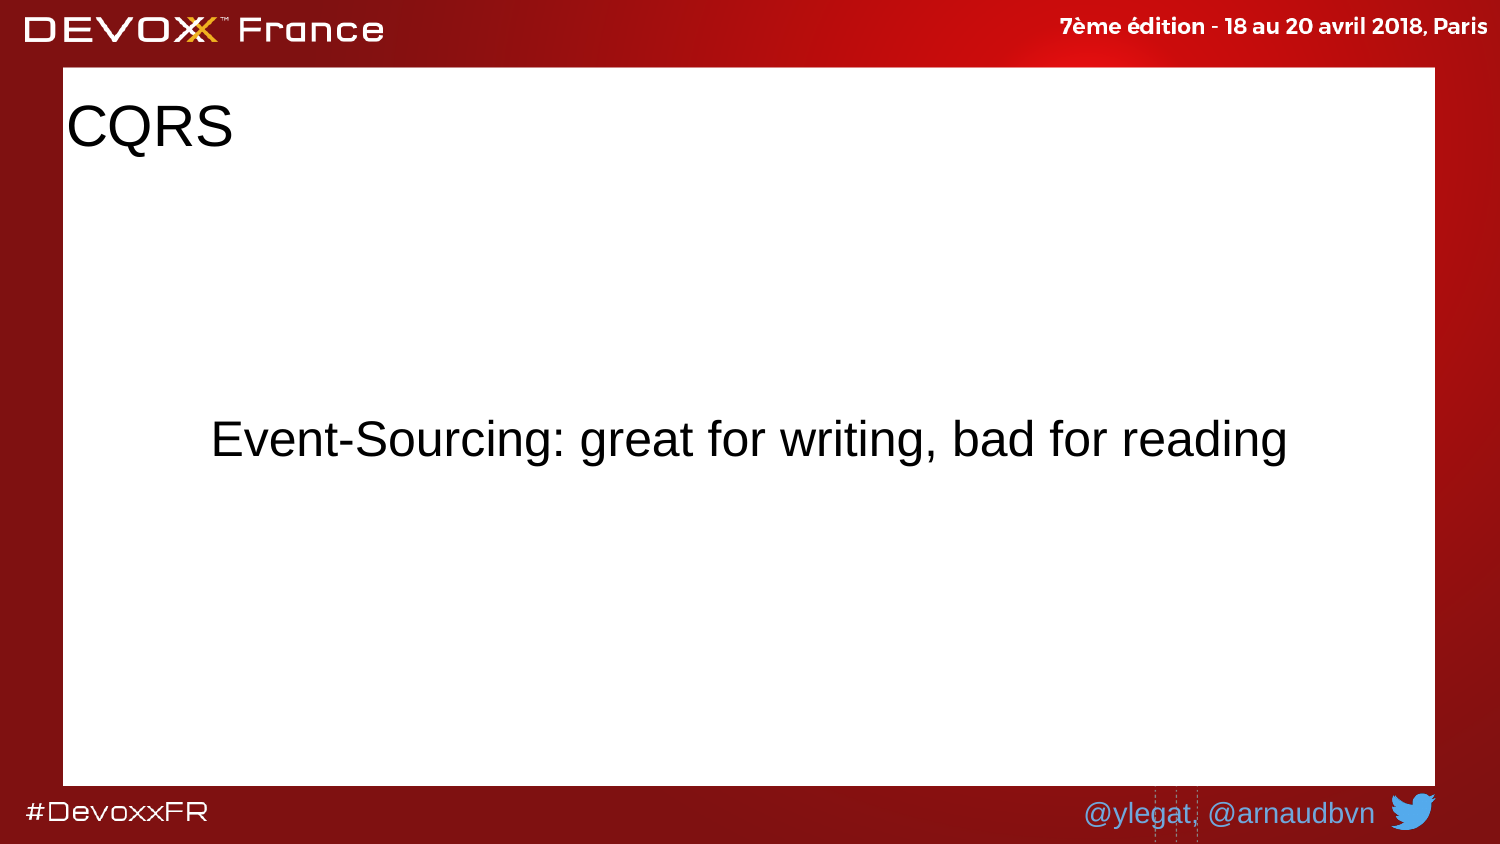

# CQRS
Event-Sourcing: great for writing, bad for reading
@ylegat, @arnaudbvn